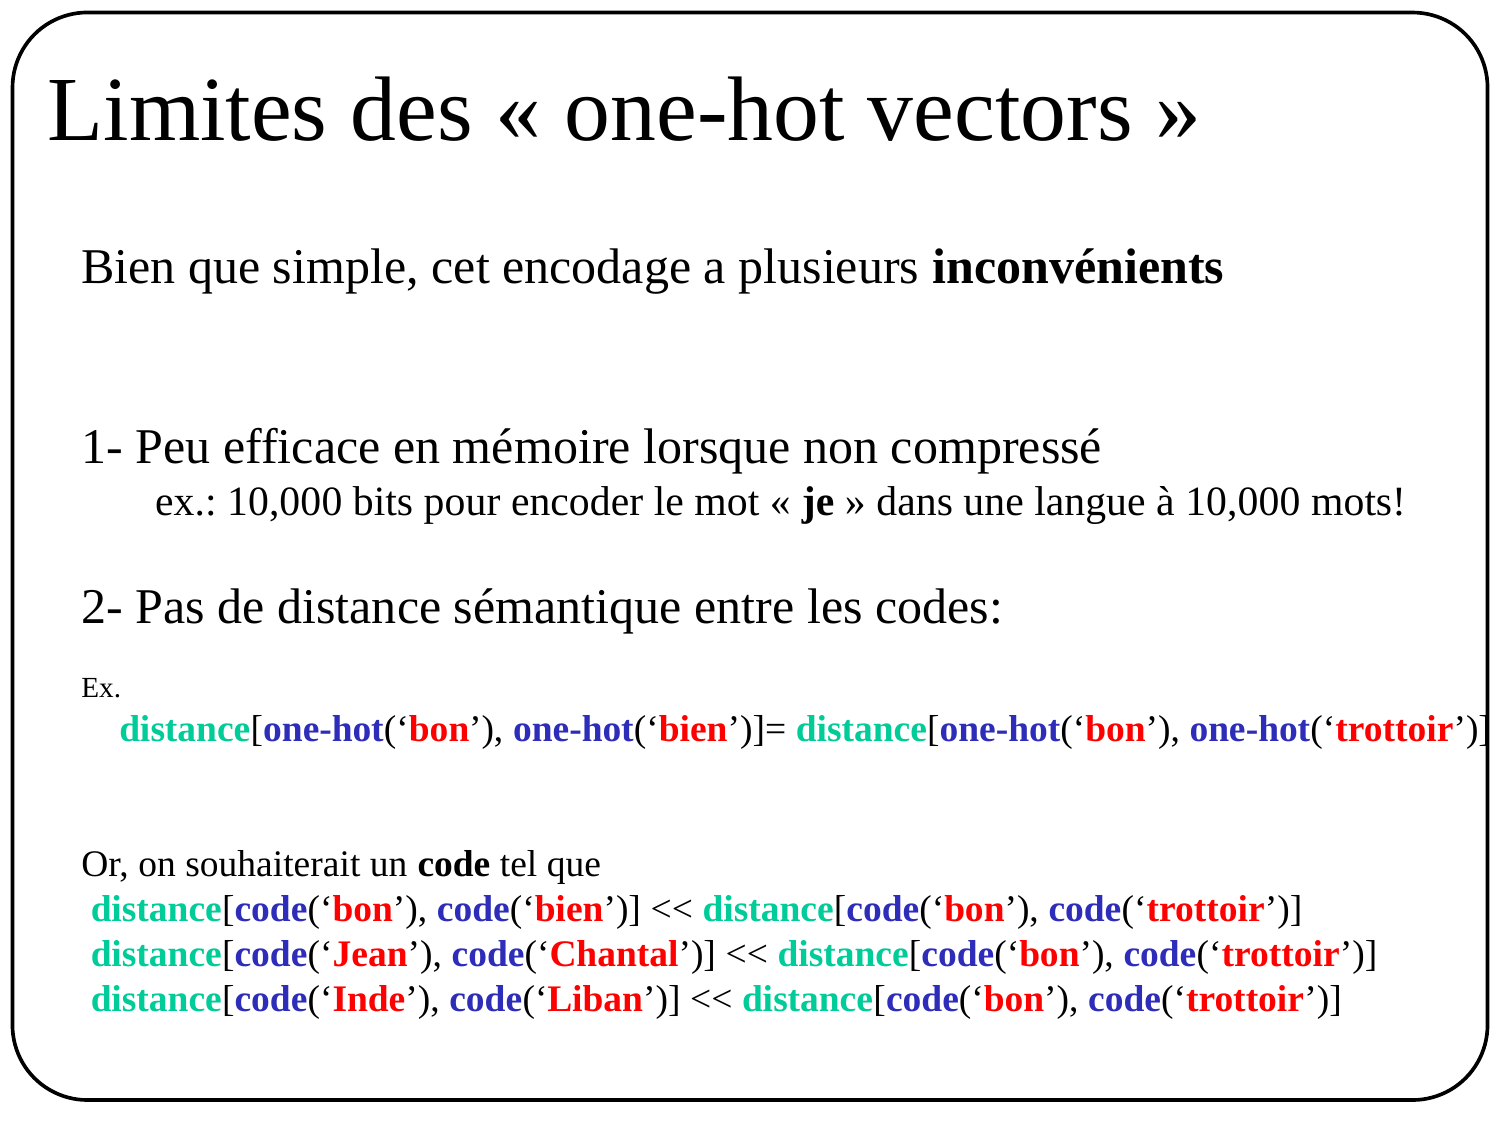

# Limites des « one-hot vectors »
Bien que simple, cet encodage a plusieurs inconvénients
1- Peu efficace en mémoire lorsque non compressé
	ex.: 10,000 bits pour encoder le mot « je » dans une langue à 10,000 mots!
2- Pas de distance sémantique entre les codes:
Ex.
 distance[one-hot(‘bon’), one-hot(‘bien’)]= distance[one-hot(‘bon’), one-hot(‘trottoir’)]
Or, on souhaiterait un code tel que
 distance[code(‘bon’), code(‘bien’)] << distance[code(‘bon’), code(‘trottoir’)]
 distance[code(‘Jean’), code(‘Chantal’)] << distance[code(‘bon’), code(‘trottoir’)]
 distance[code(‘Inde’), code(‘Liban’)] << distance[code(‘bon’), code(‘trottoir’)]